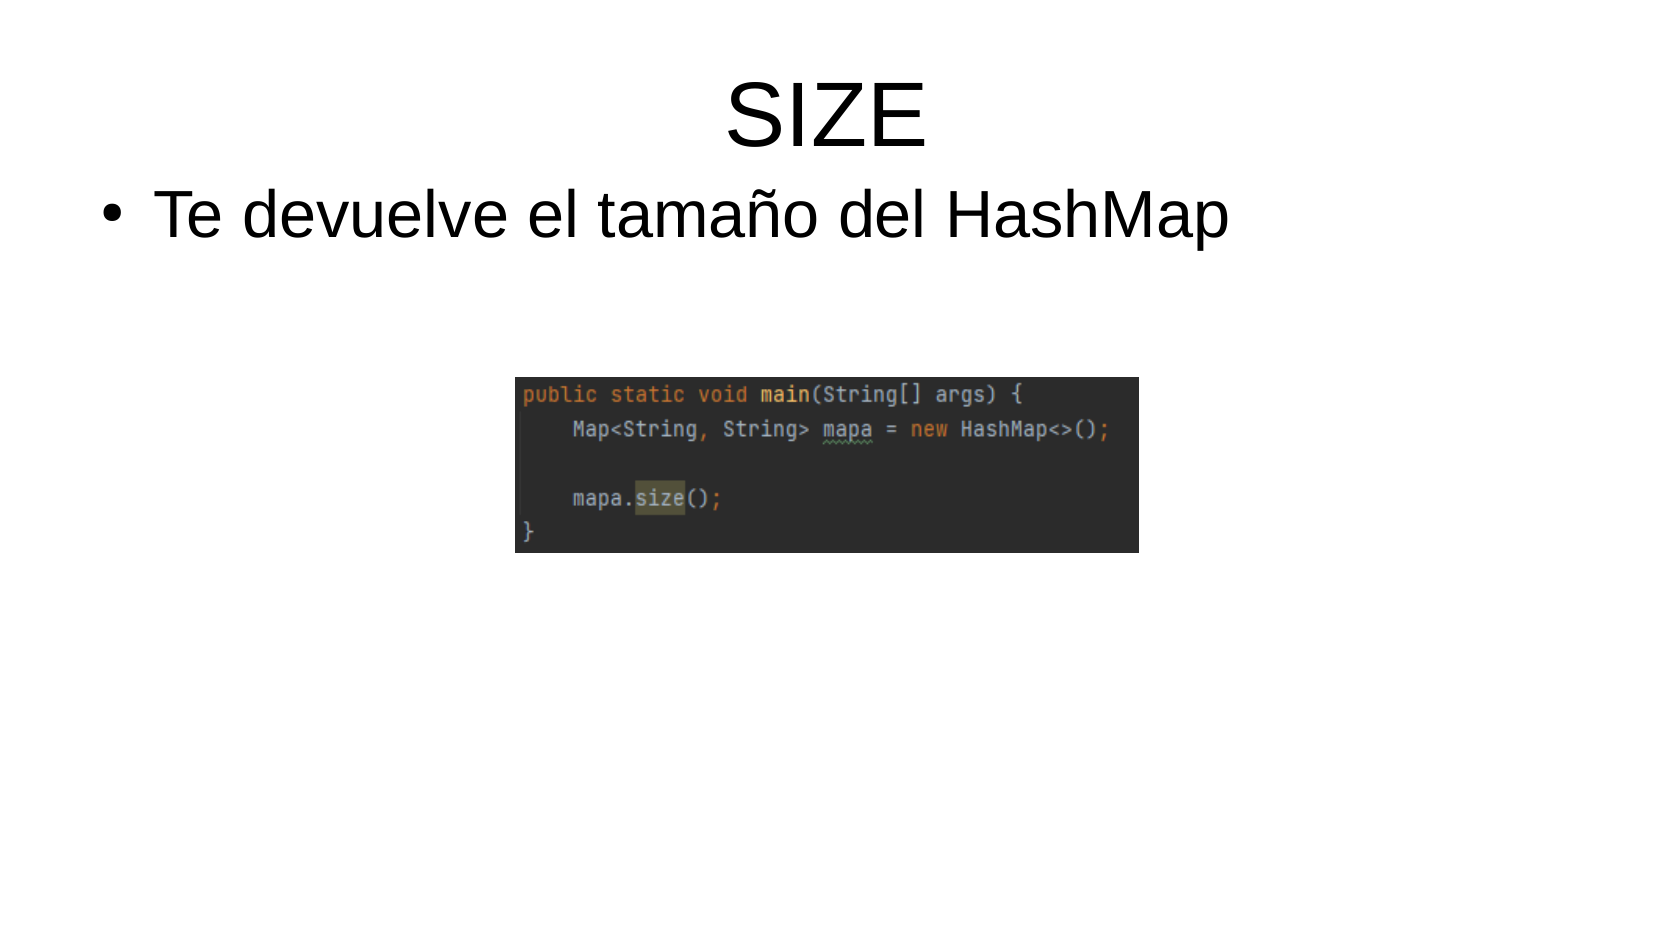

# SIZE
Te devuelve el tamaño del HashMap